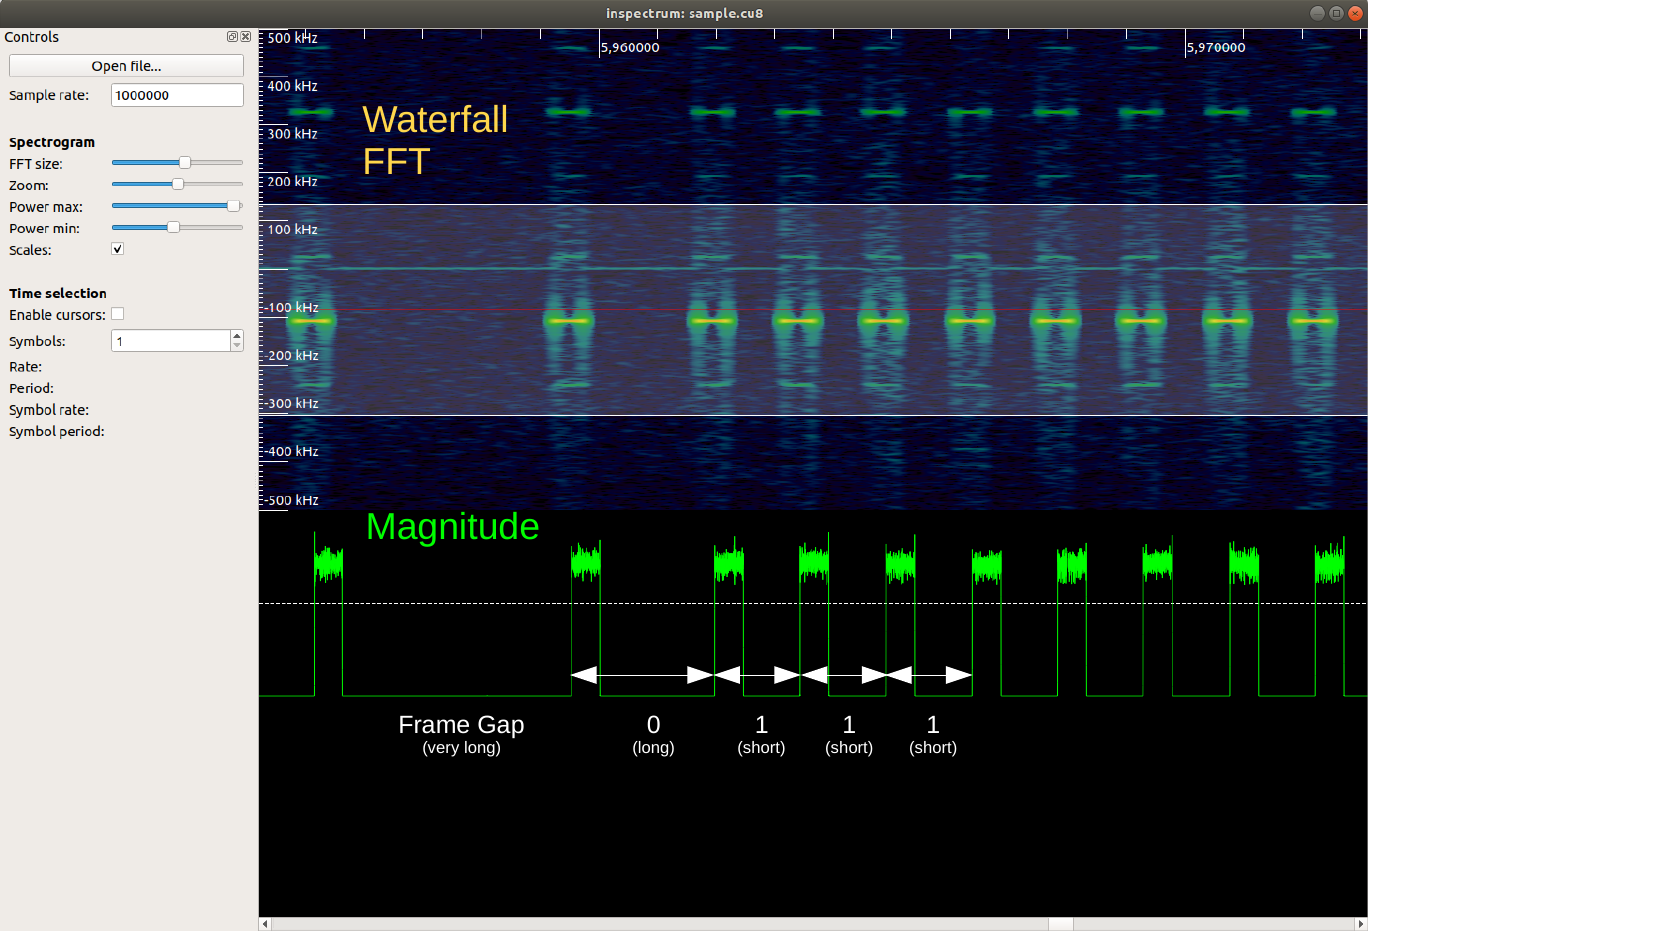

Waterfall
FFT
Magnitude
Frame Gap
(very long)
0
(long)
1
(short)
1
(short)
1
(short)